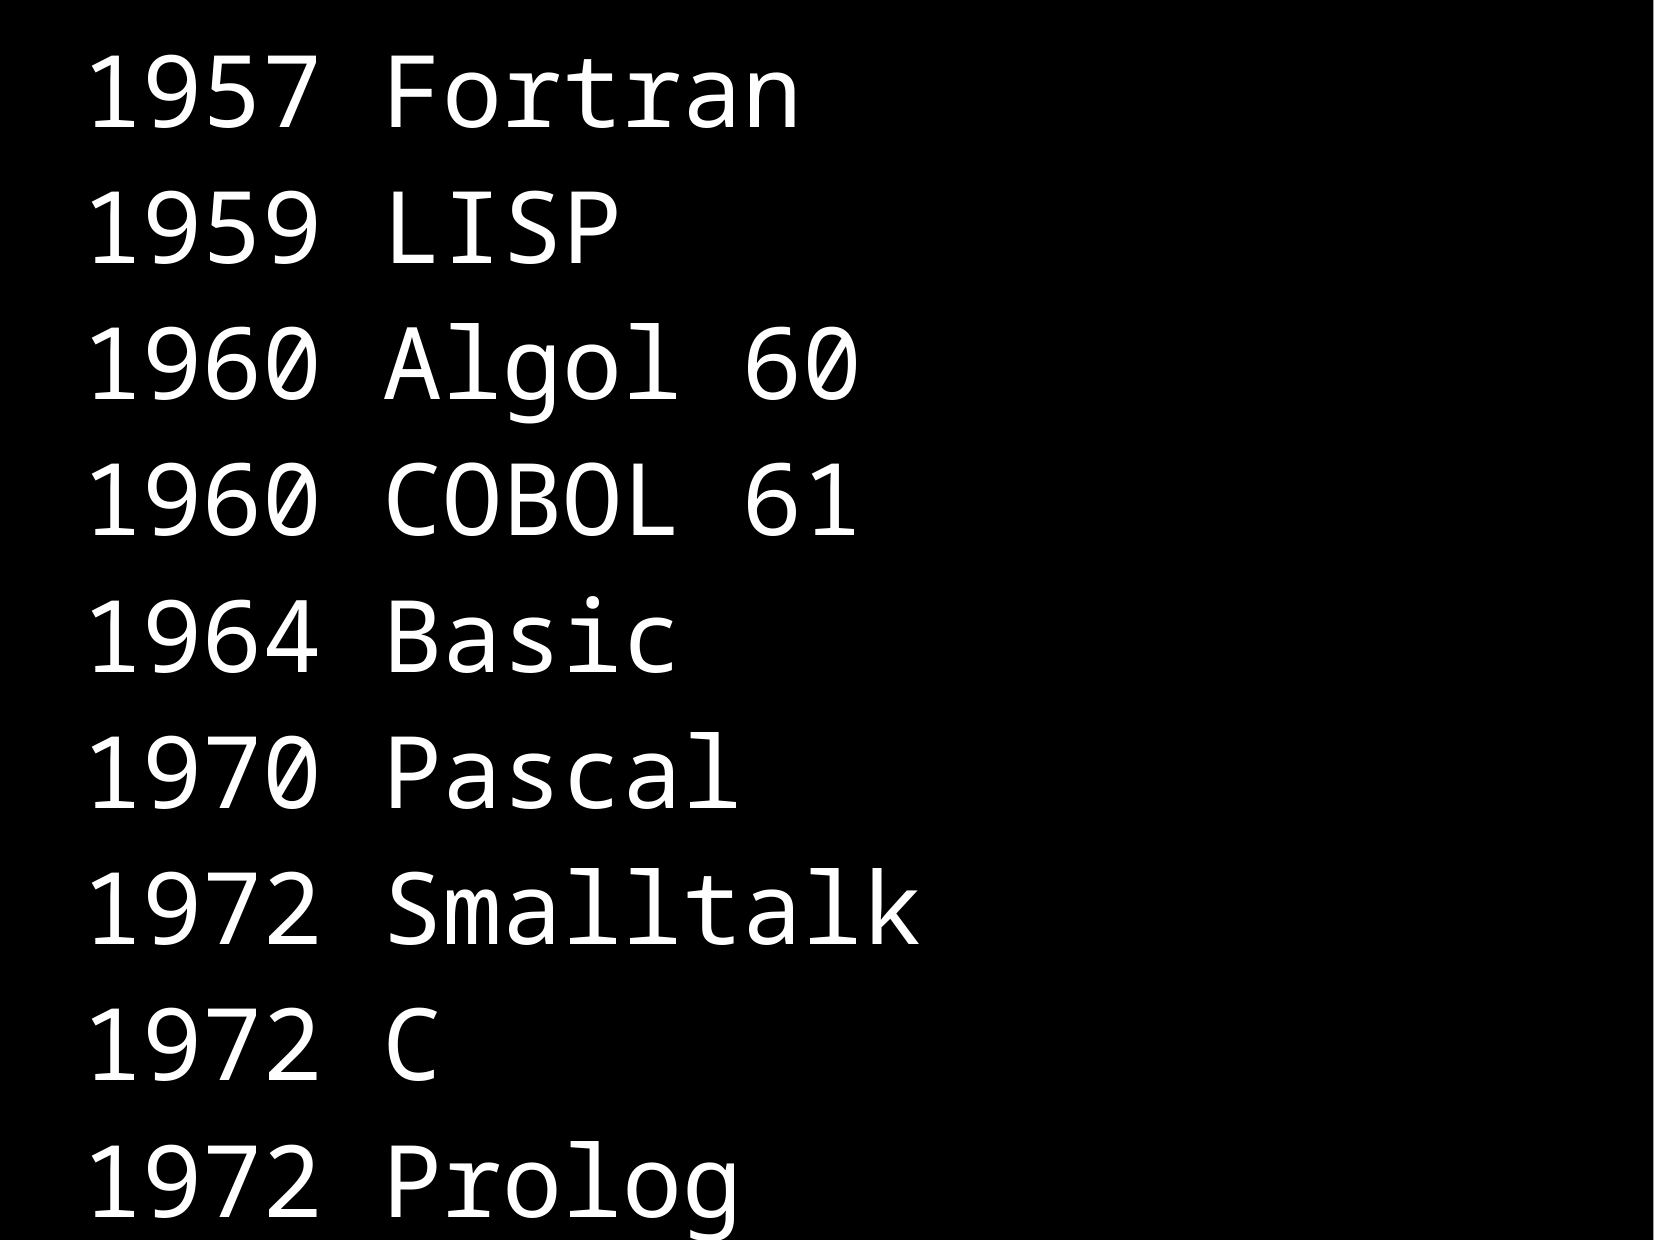

# 1957 Fortran
1959 LISP
1960 Algol 60
1960 COBOL 61
1964 Basic
1970 Pascal
1972 Smalltalk
1972 С
1972 Prolog
1990 Haskell